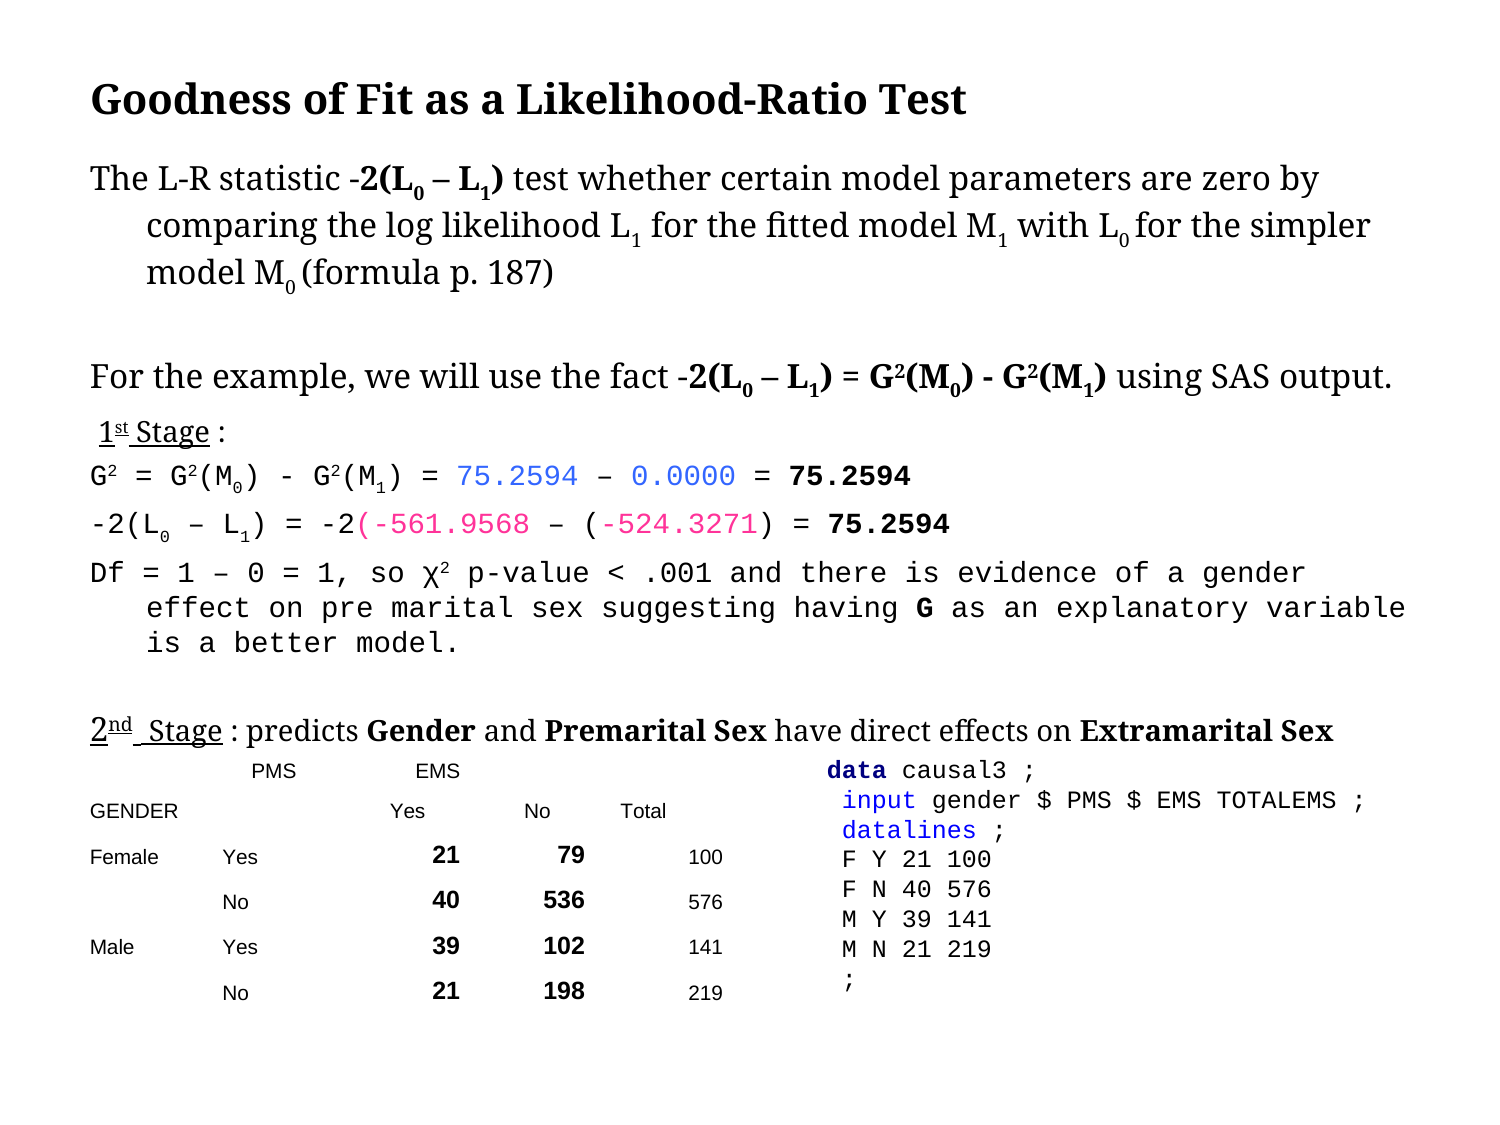

Goodness of Fit as a Likelihood-Ratio Test
# The L-R statistic -2(L0 – L1) test whether certain model parameters are zero by comparing the log likelihood L1 for the fitted model M1 with L0 for the simpler model M0 (formula p. 187)
For the example, we will use the fact -2(L0 – L1) = G2(M0) - G2(M1) using SAS output.
 1st Stage :
G2 = G2(M0) - G2(M1) = 75.2594 – 0.0000 = 75.2594
-2(L0 – L1) = -2(-561.9568 – (-524.3271) = 75.2594
Df = 1 – 0 = 1, so χ2 p-value < .001 and there is evidence of a gender effect on pre marital sex suggesting having G as an explanatory variable is a better model.
2nd Stage : predicts Gender and Premarital Sex have direct effects on Extramarital Sex
data causal3 ;
 input gender $ PMS $ EMS TOTALEMS ;
 datalines ;
 F Y 21 100
 F N 40 576
 M Y 39 141
 M N 21 219
 ;
| | PMS | EMS | | |
| --- | --- | --- | --- | --- |
| GENDER | | Yes | No | Total |
| Female | Yes | 21 | 79 | 100 |
| | No | 40 | 536 | 576 |
| Male | Yes | 39 | 102 | 141 |
| | No | 21 | 198 | 219 |